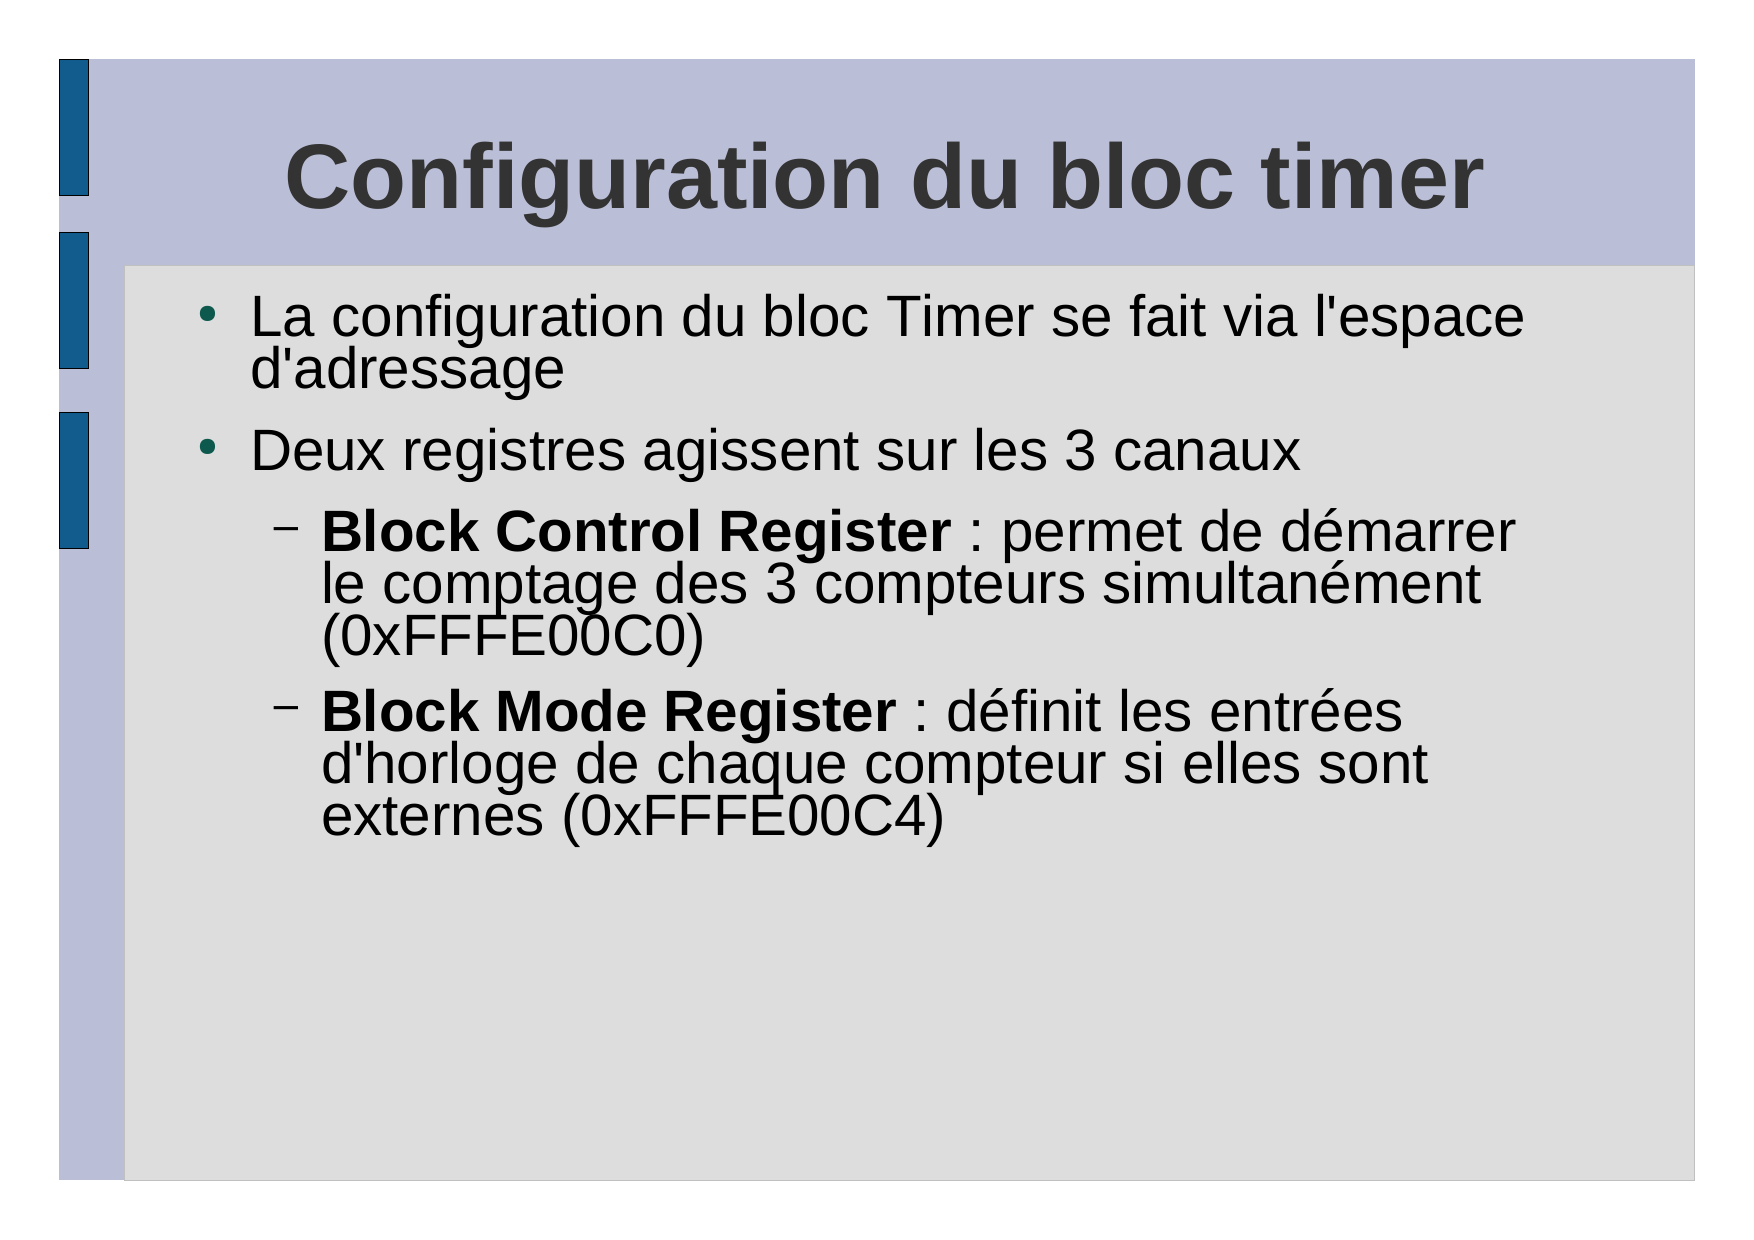

# Configuration du bloc timer
La configuration du bloc Timer se fait via l'espace d'adressage
Deux registres agissent sur les 3 canaux
Block Control Register : permet de démarrer le comptage des 3 compteurs simultanément (0xFFFE00C0)
Block Mode Register : définit les entrées d'horloge de chaque compteur si elles sont externes (0xFFFE00C4)